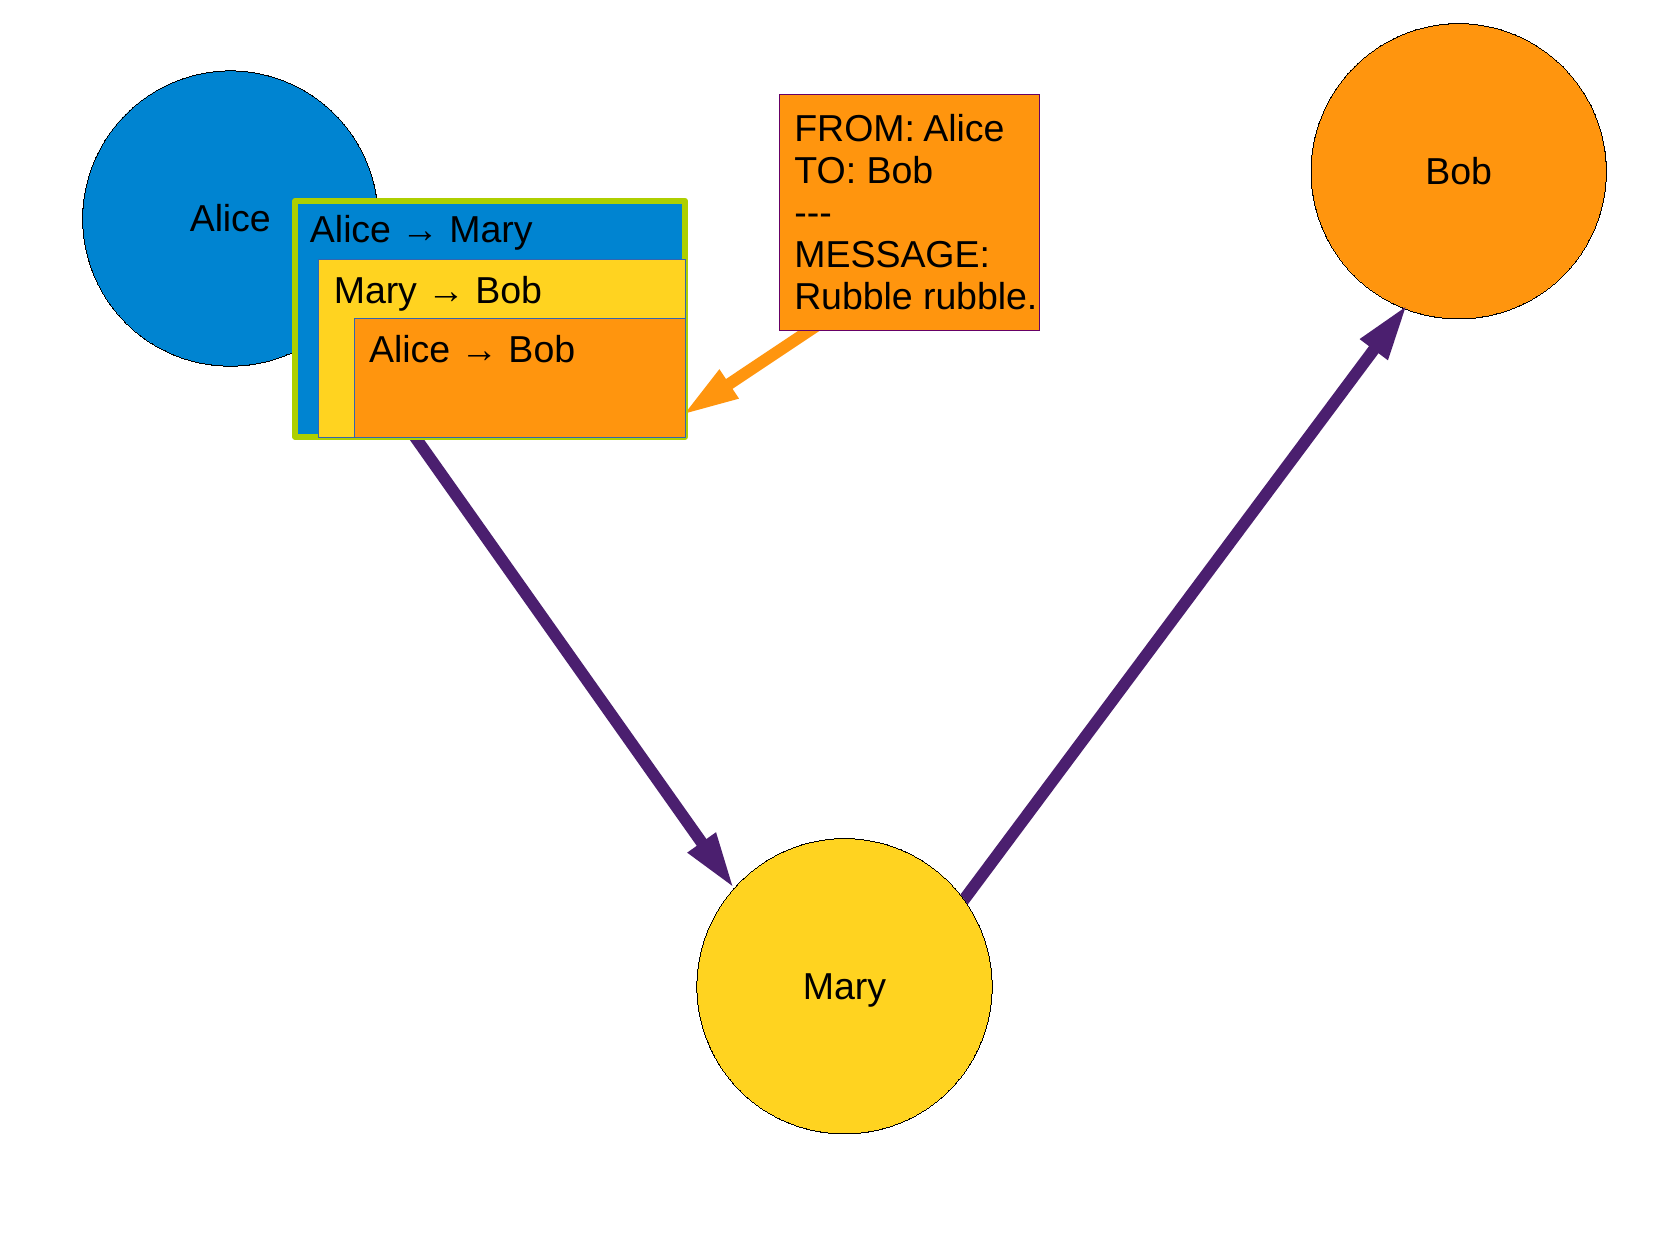

Bob
Alice
FROM: Alice
TO: Bob
---
MESSAGE:
Rubble rubble.
Alice → Mary
Mary → Bob
Alice → Bob
Mary